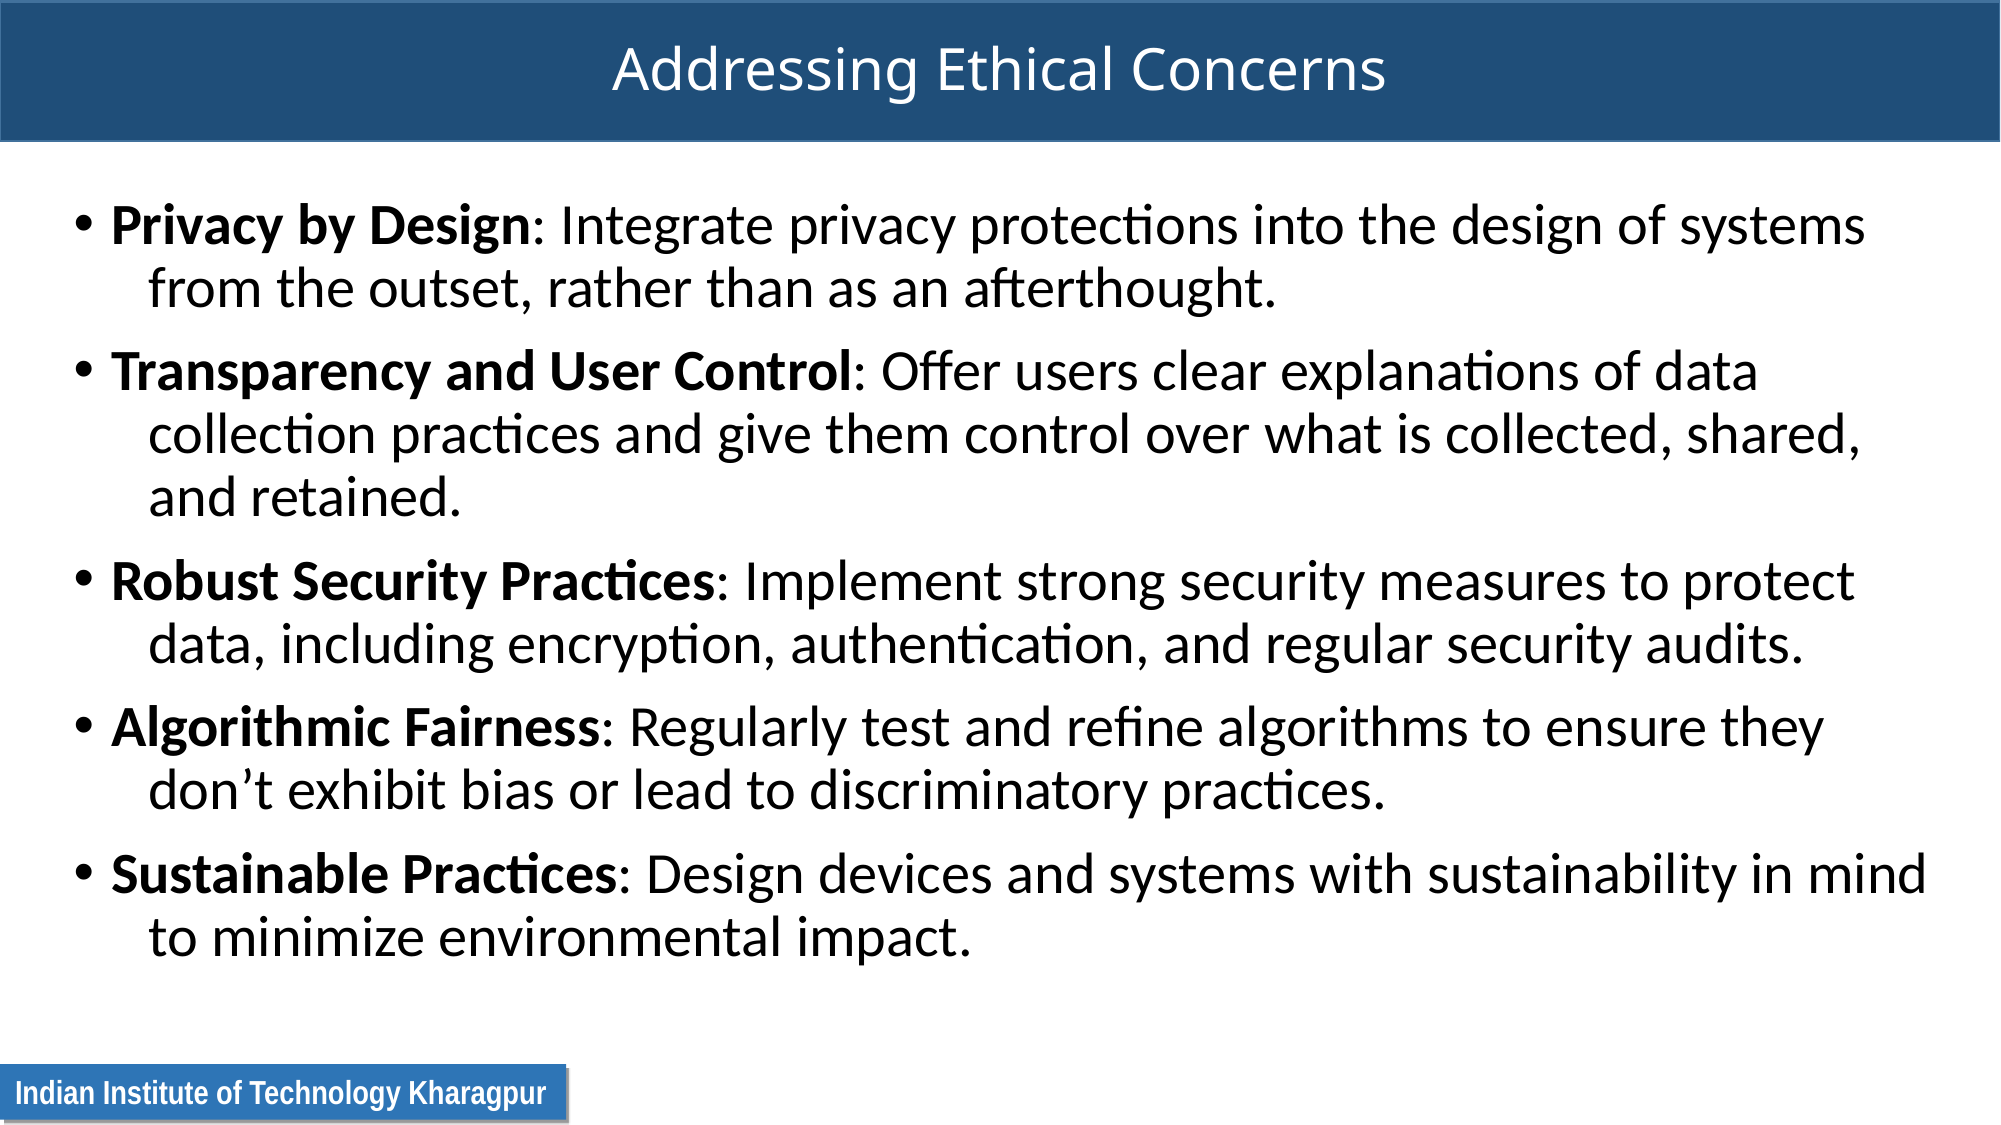

Addressing Ethical Concerns
# Privacy by Design: Integrate privacy protections into the design of systems from the outset, rather than as an afterthought.
Transparency and User Control: Offer users clear explanations of data collection practices and give them control over what is collected, shared, and retained.
Robust Security Practices: Implement strong security measures to protect data, including encryption, authentication, and regular security audits.
Algorithmic Fairness: Regularly test and refine algorithms to ensure they don’t exhibit bias or lead to discriminatory practices.
Sustainable Practices: Design devices and systems with sustainability in mind to minimize environmental impact.